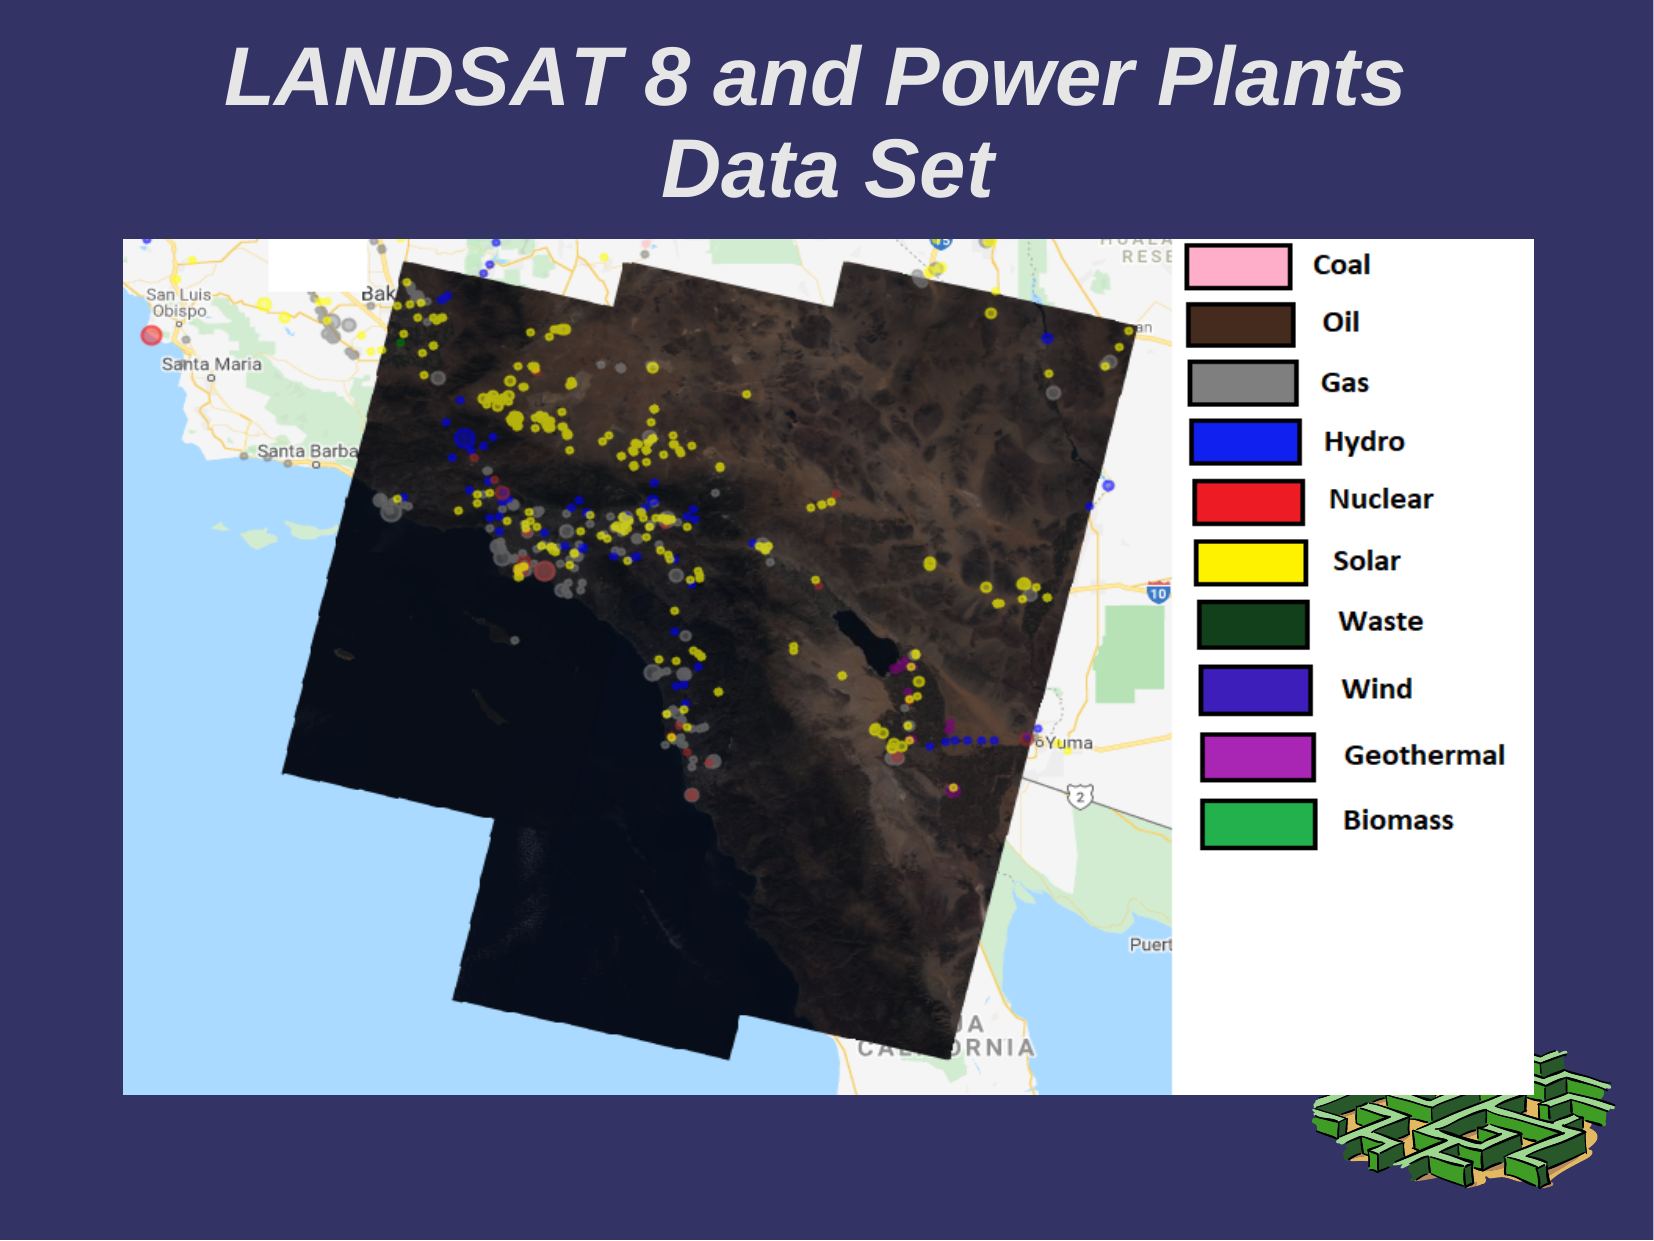

# LANDSAT 8 and Power Plants Data Set